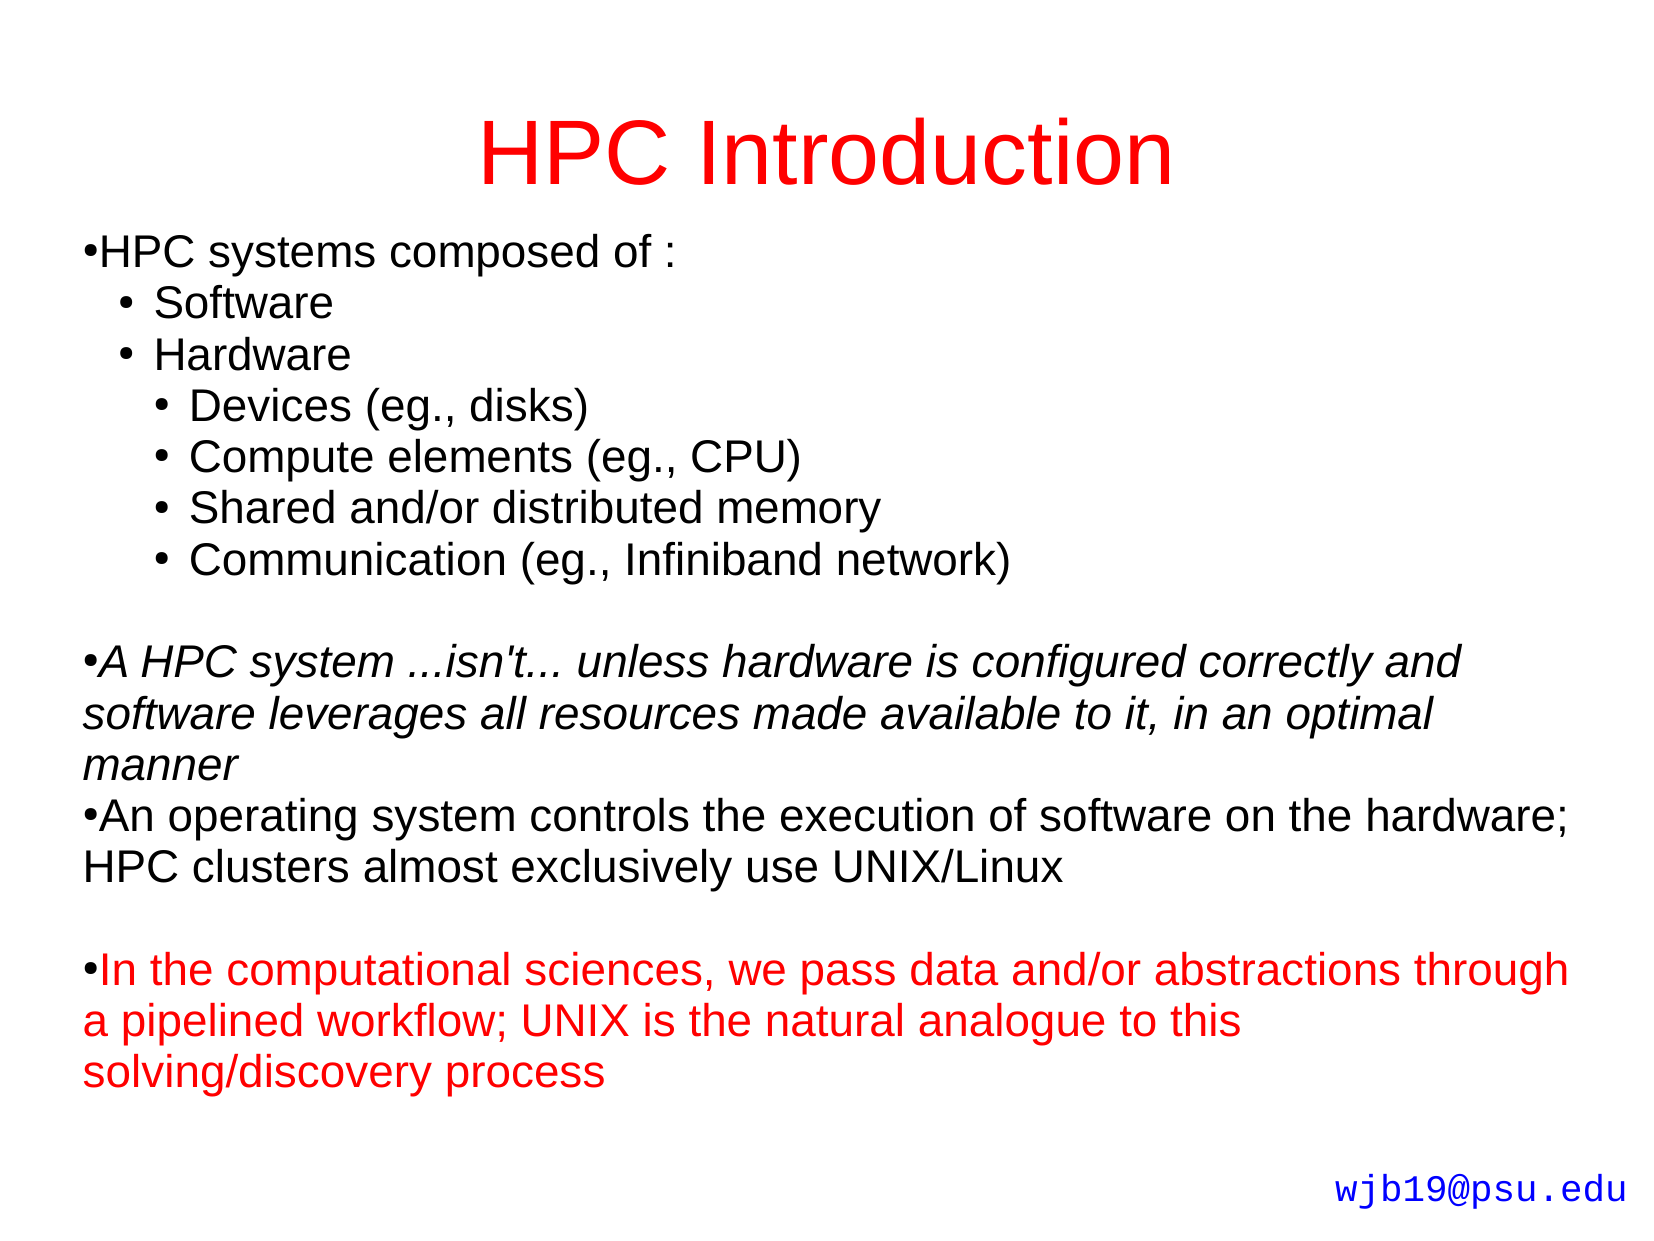

# HPC Introduction
HPC systems composed of :
Software
Hardware
Devices (eg., disks)
Compute elements (eg., CPU)
Shared and/or distributed memory
Communication (eg., Infiniband network)
A HPC system ...isn't... unless hardware is configured correctly and software leverages all resources made available to it, in an optimal manner
An operating system controls the execution of software on the hardware; HPC clusters almost exclusively use UNIX/Linux
In the computational sciences, we pass data and/or abstractions through a pipelined workflow; UNIX is the natural analogue to this solving/discovery process
wjb19@psu.edu